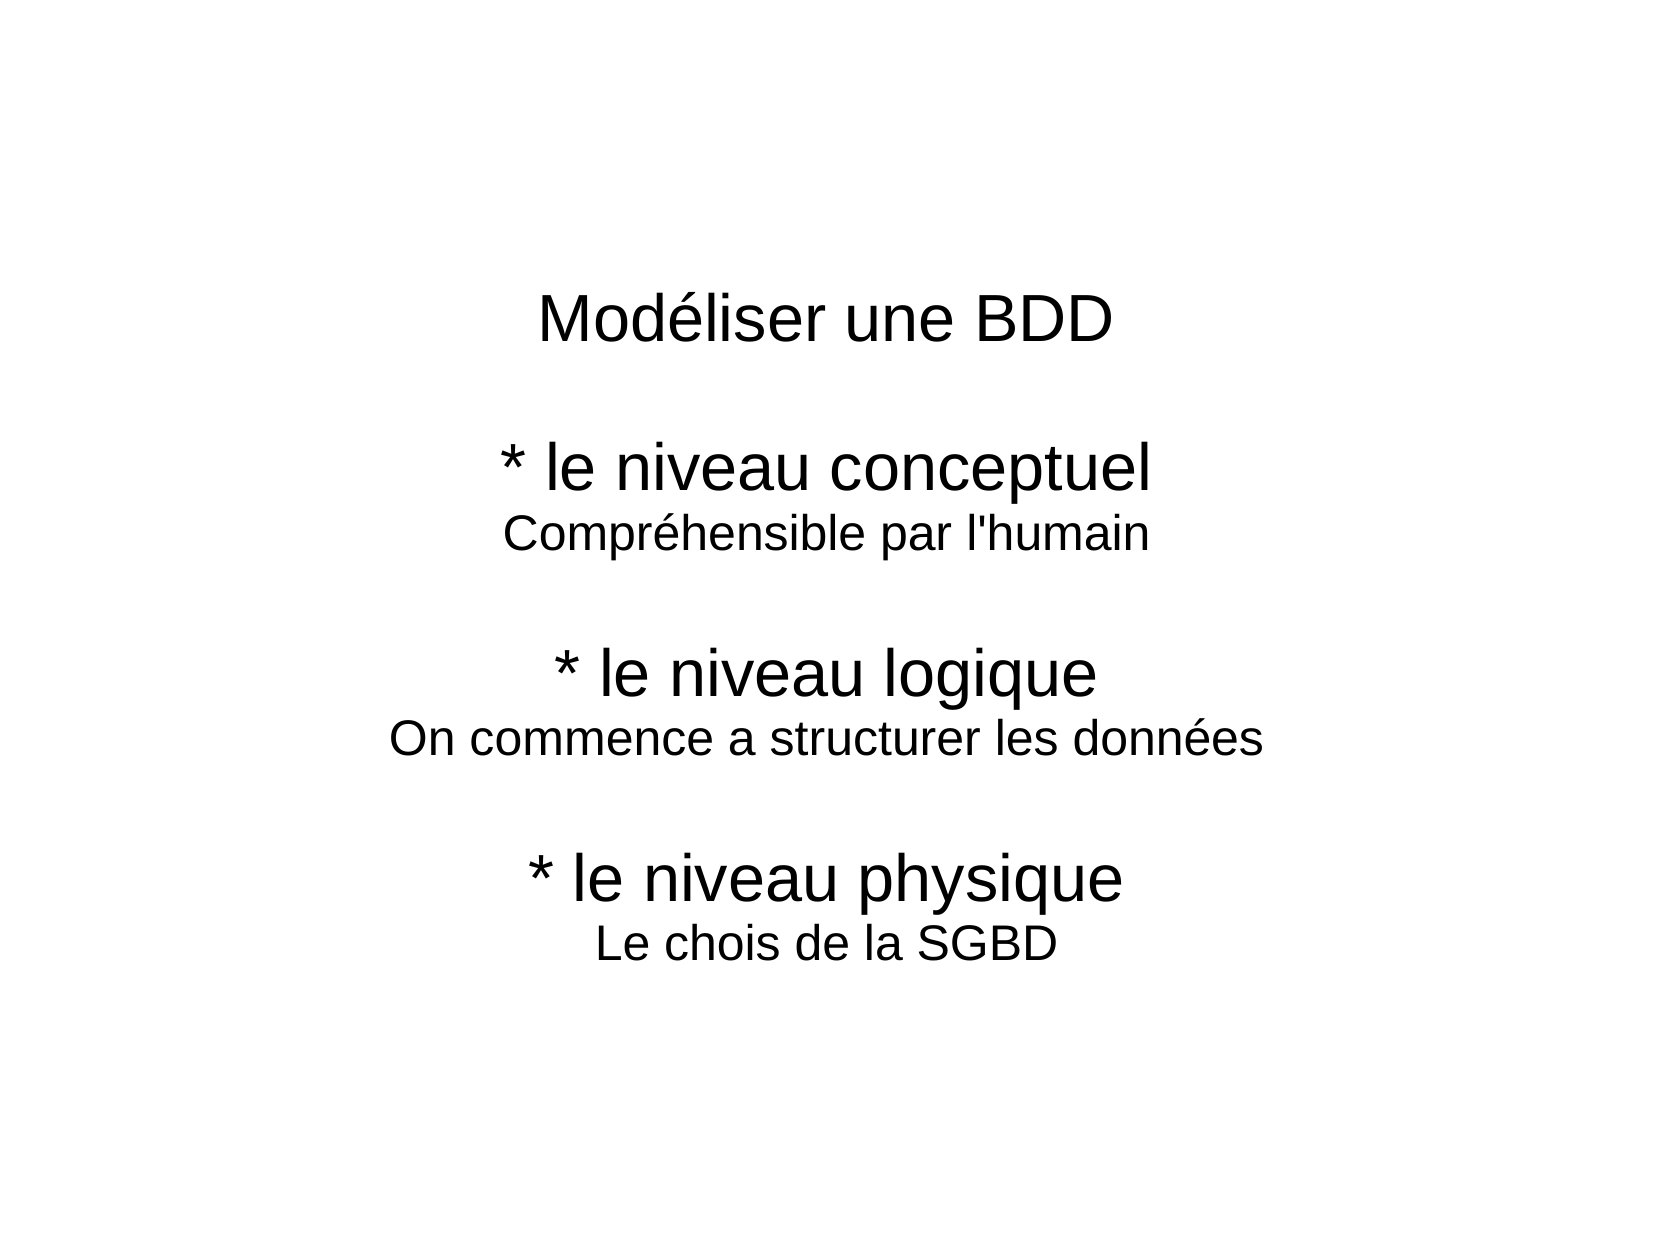

# Modéliser une BDD
* le niveau conceptuel
Compréhensible par l'humain
* le niveau logique
On commence a structurer les données
* le niveau physique
Le chois de la SGBD